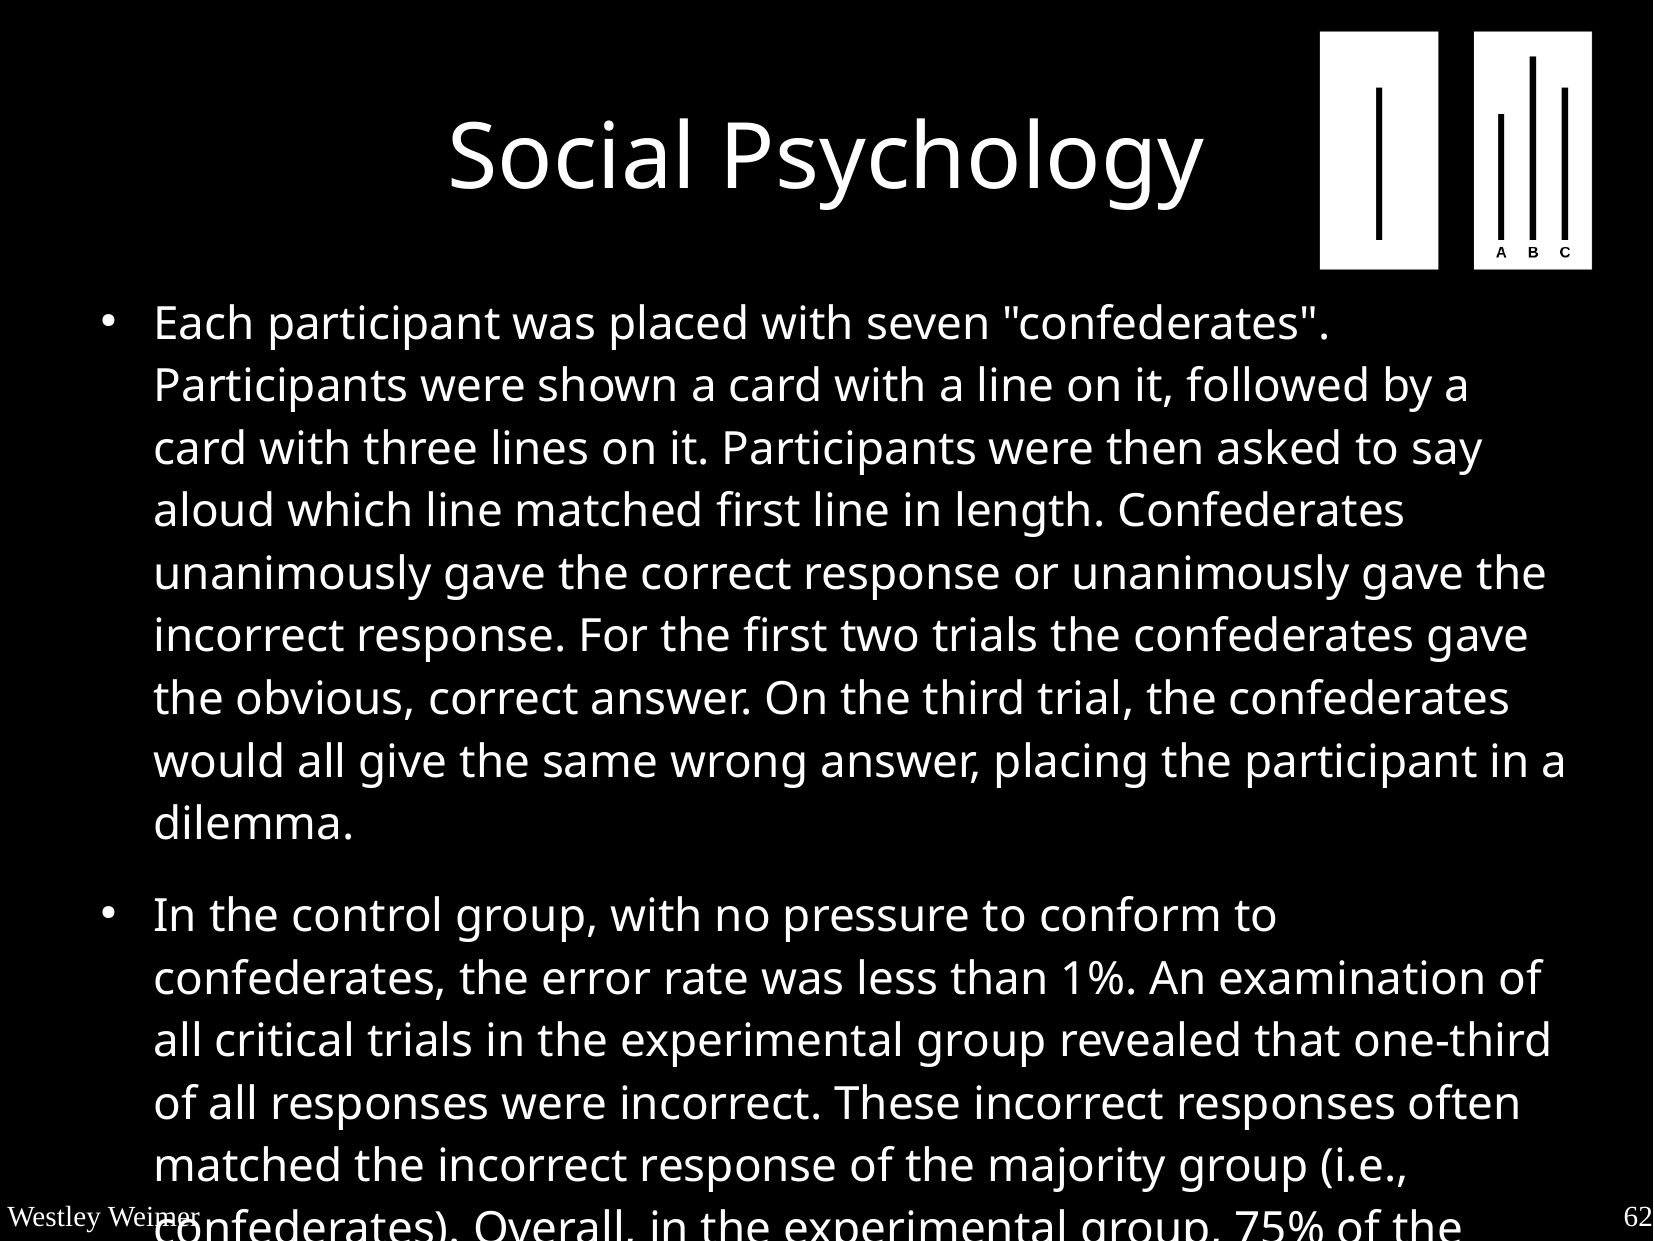

# Social Psychology
Each participant was placed with seven "confederates". Participants were shown a card with a line on it, followed by a card with three lines on it. Participants were then asked to say aloud which line matched first line in length. Confederates unanimously gave the correct response or unanimously gave the incorrect response. For the first two trials the confederates gave the obvious, correct answer. On the third trial, the confederates would all give the same wrong answer, placing the participant in a dilemma.
In the control group, with no pressure to conform to confederates, the error rate was less than 1%. An examination of all critical trials in the experimental group revealed that one-third of all responses were incorrect. These incorrect responses often matched the incorrect response of the majority group (i.e., confederates). Overall, in the experimental group, 75% of the participants gave an incorrect answer to at least one question.
62